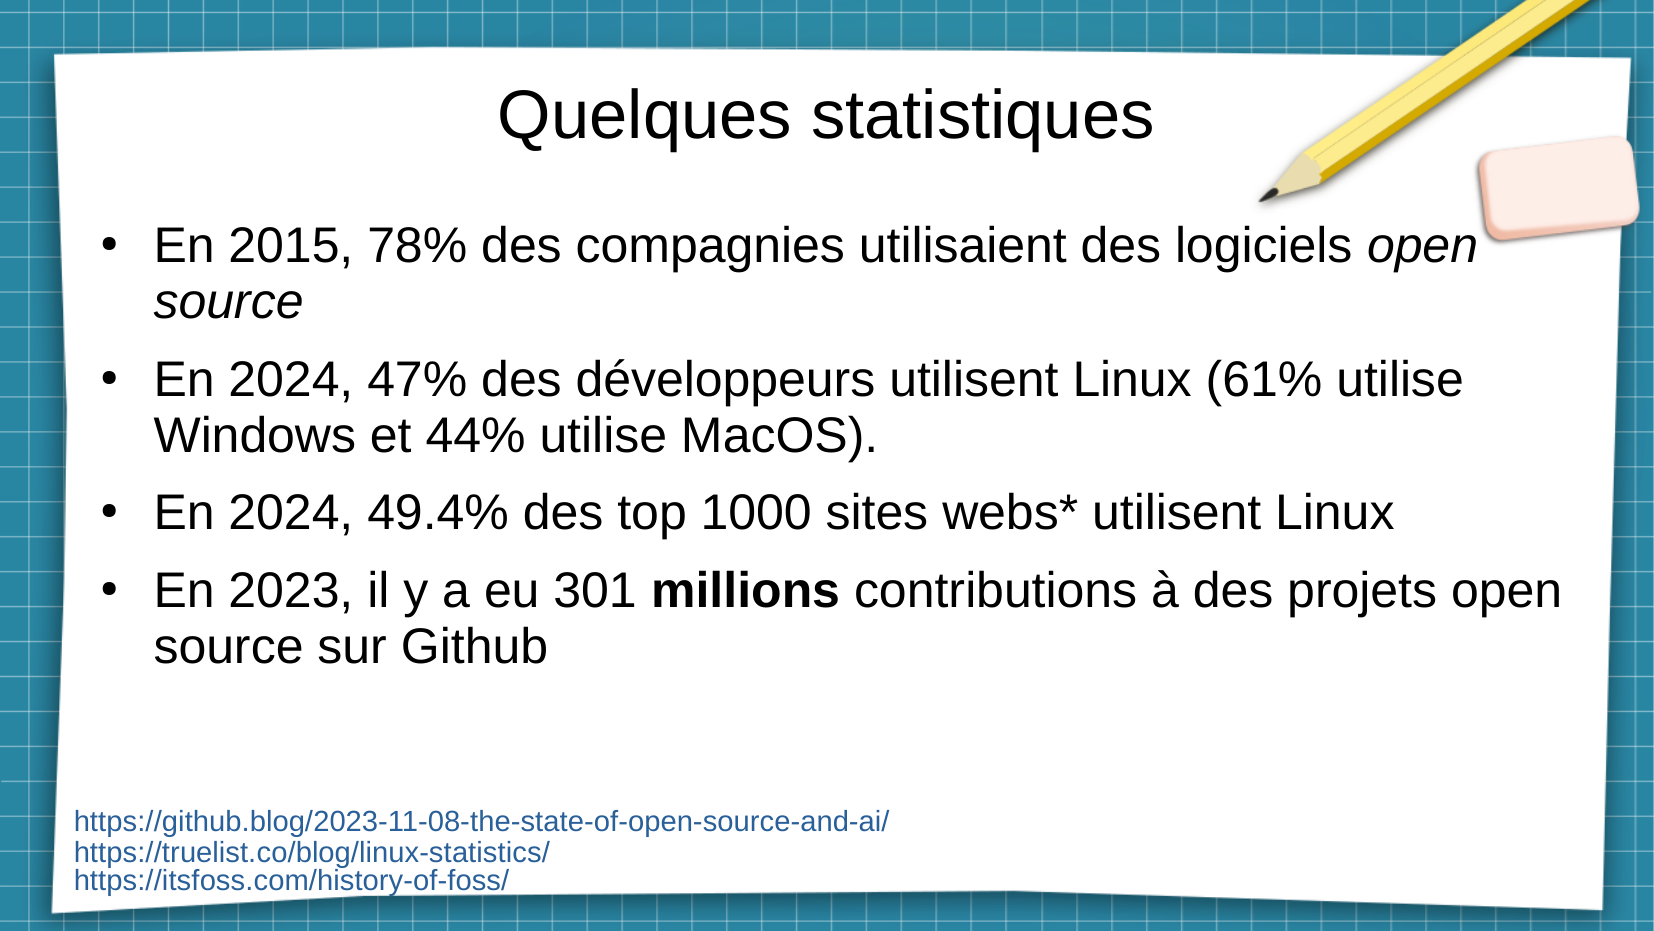

# Quelques statistiques
En 2015, 78% des compagnies utilisaient des logiciels open source
En 2024, 47% des développeurs utilisent Linux (61% utilise Windows et 44% utilise MacOS).
En 2024, 49.4% des top 1000 sites webs* utilisent Linux
En 2023, il y a eu 301 millions contributions à des projets open source sur Github
https://github.blog/2023-11-08-the-state-of-open-source-and-ai/
https://truelist.co/blog/linux-statistics/
https://itsfoss.com/history-of-foss/